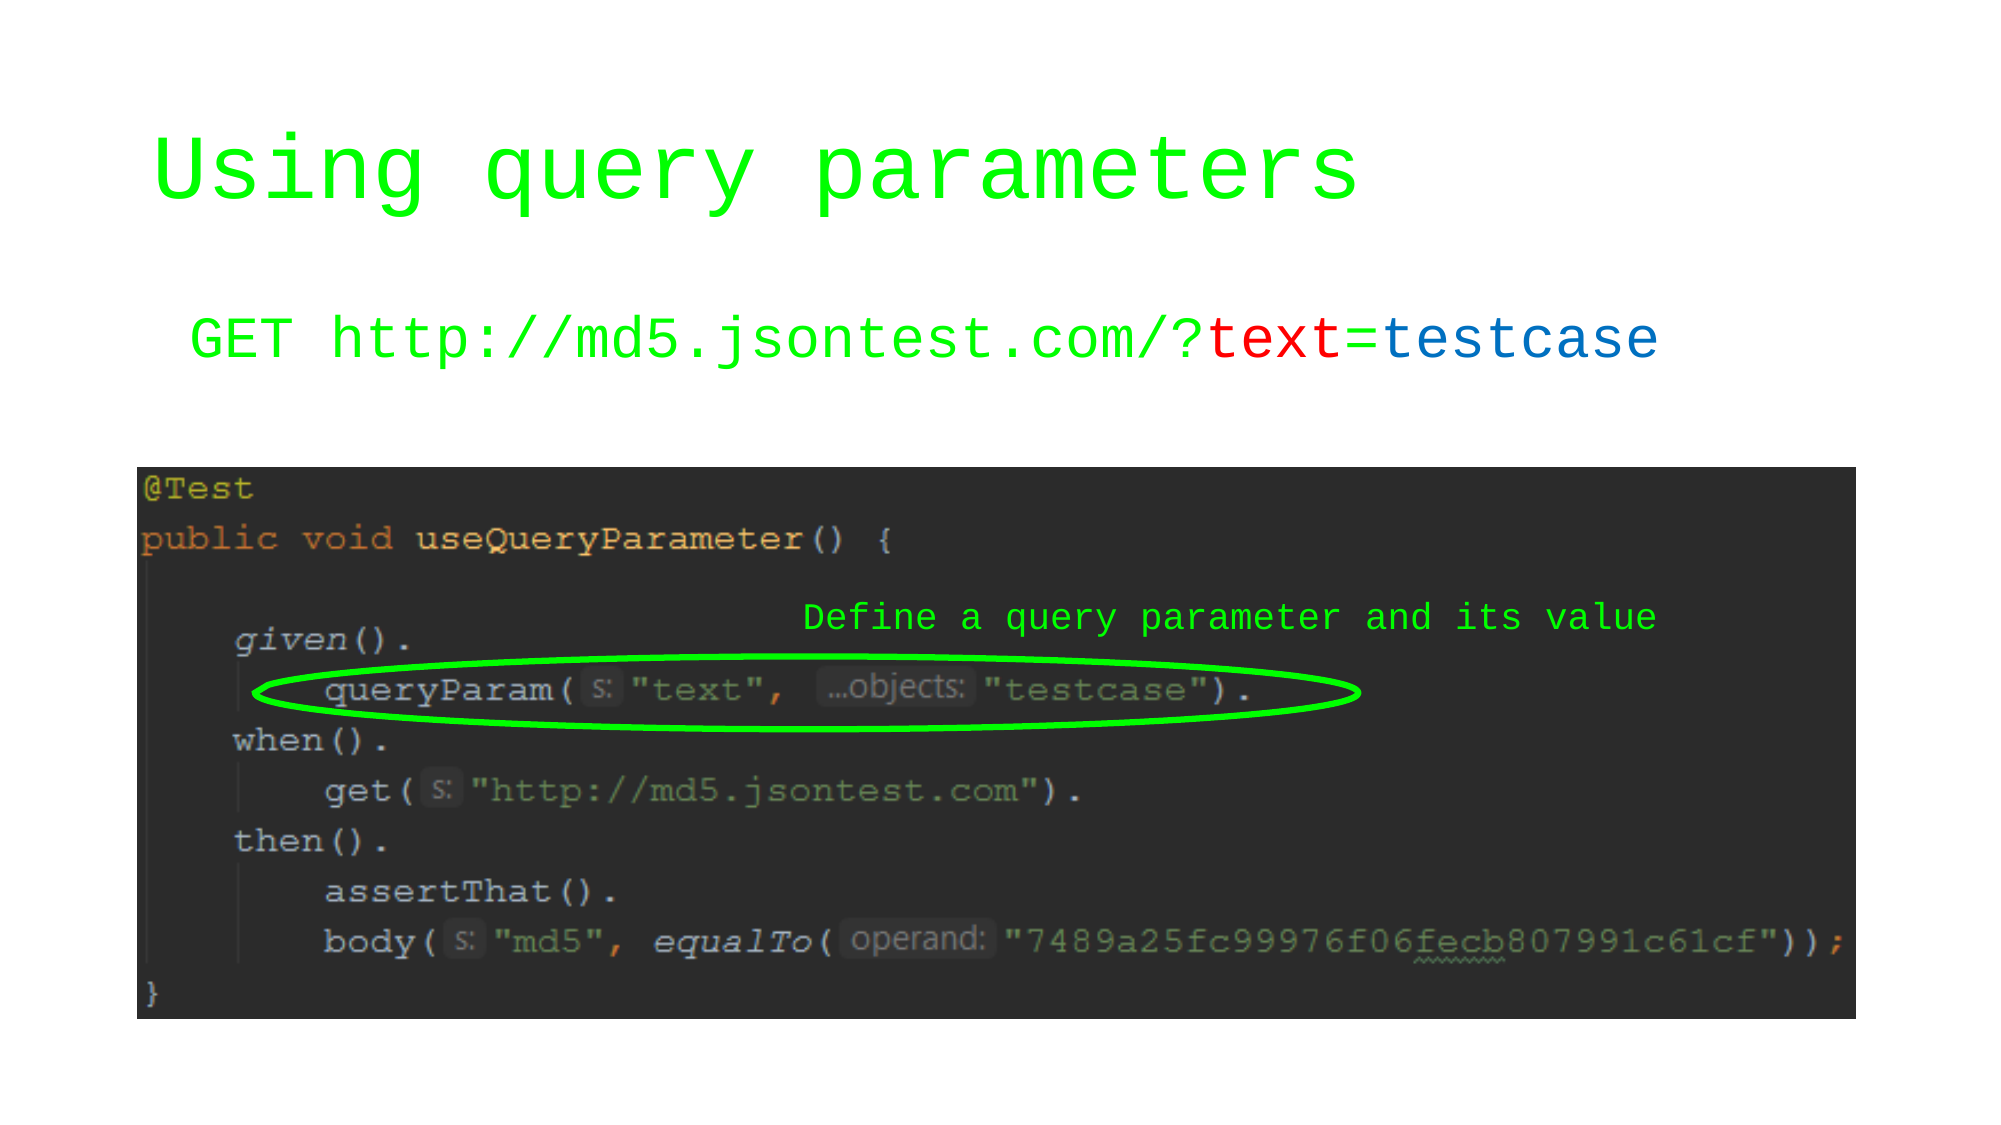

# Using query parameters
GET http://md5.jsontest.com/?text=testcase
Define a query parameter and its value